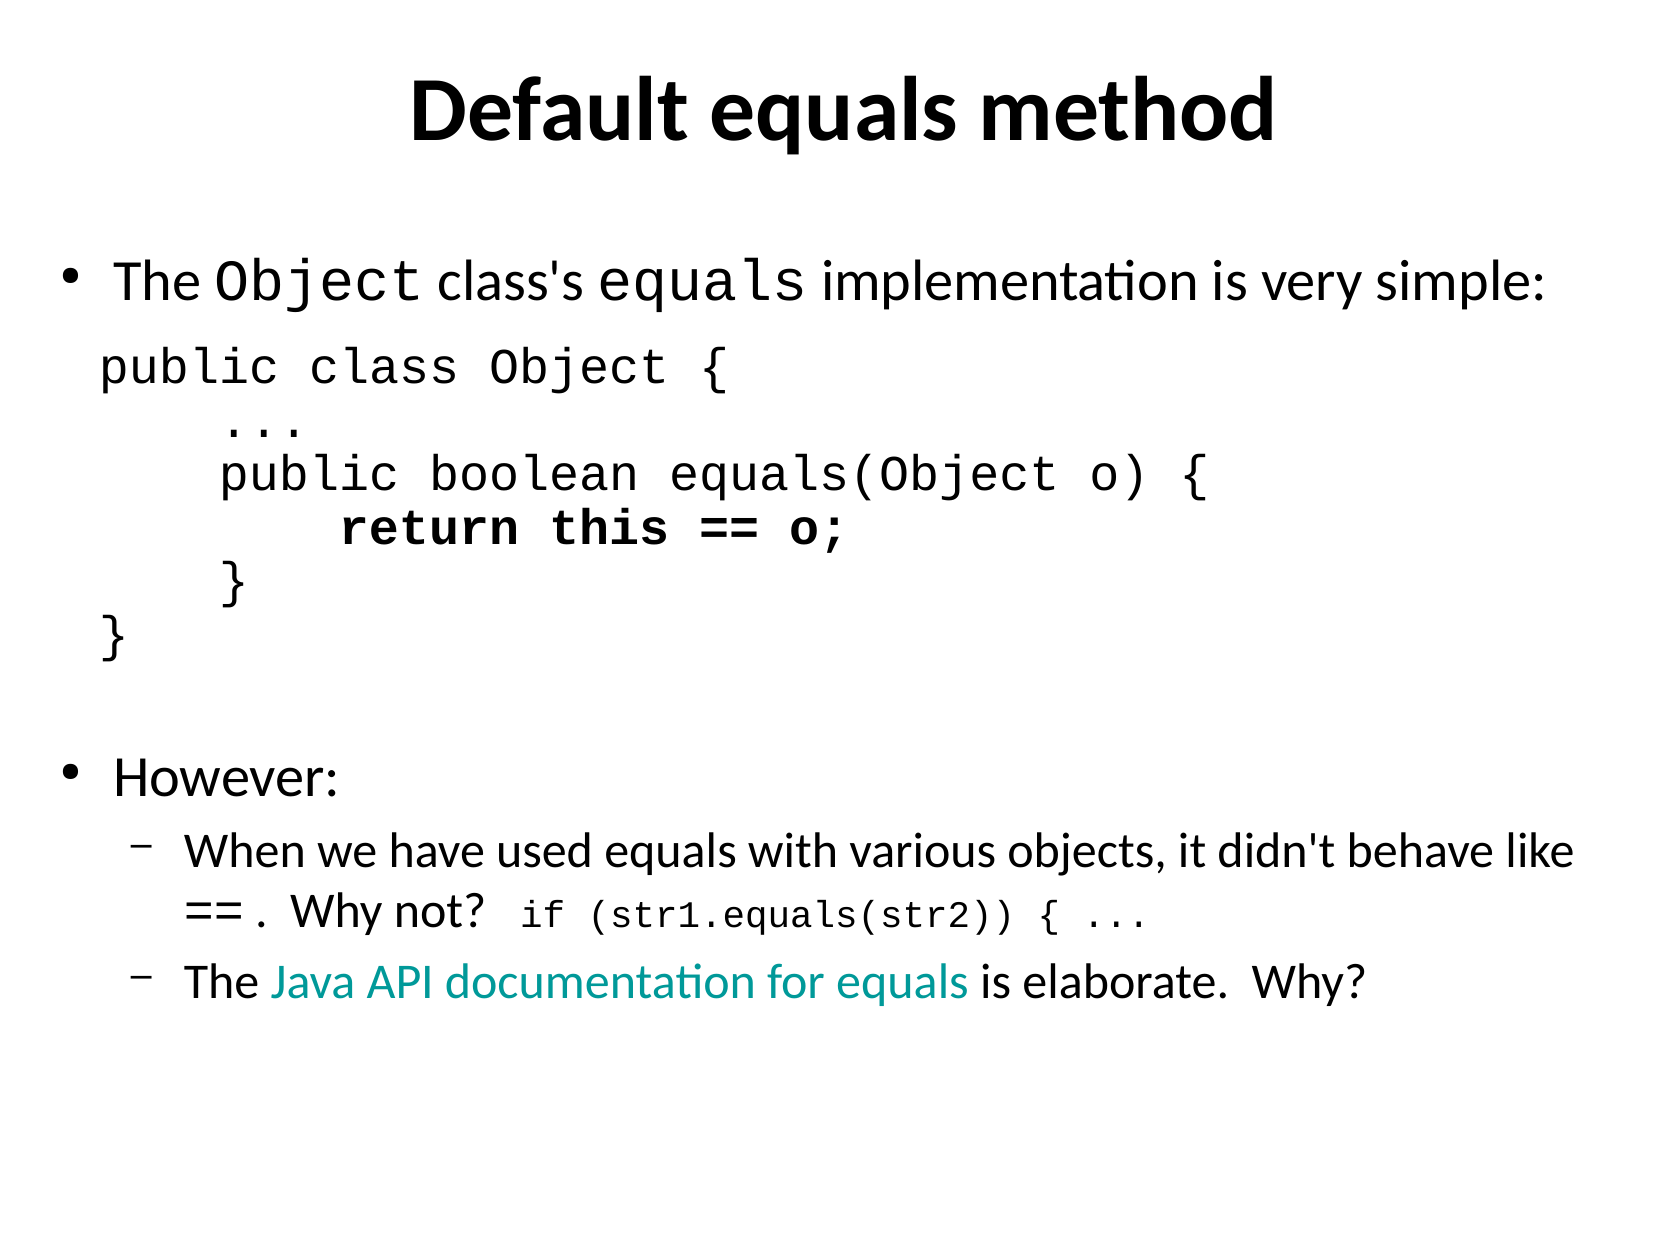

# Default equals method
The Object class's equals implementation is very simple:
public class Object {
 ...
 public boolean equals(Object o) {
 return this == o;
 }
}
However:
When we have used equals with various objects, it didn't behave like == . Why not? if (str1.equals(str2)) { ...
The Java API documentation for equals is elaborate. Why?